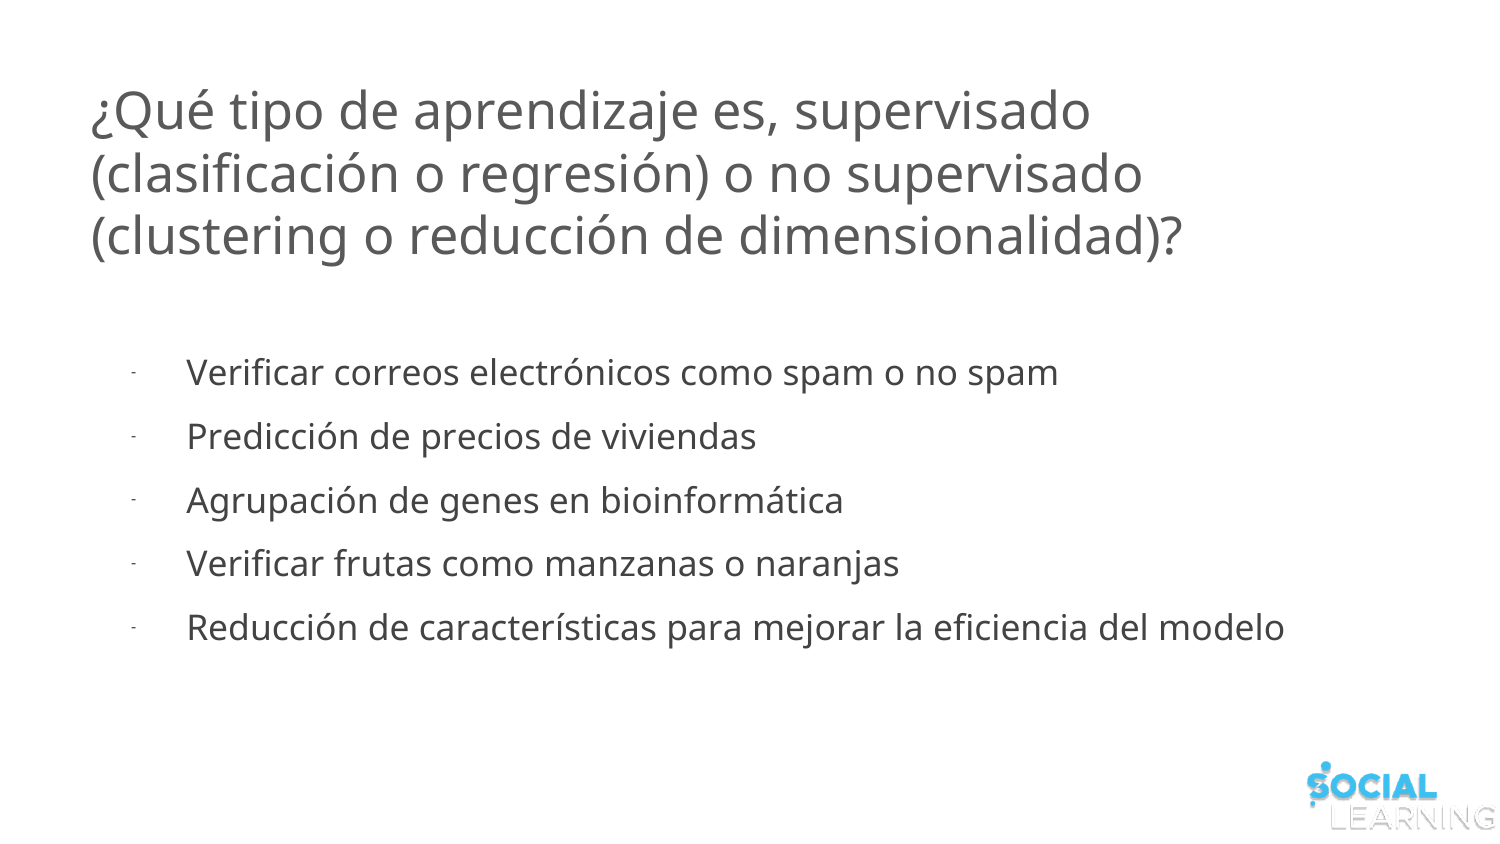

# ¿Qué tipo de aprendizaje es, supervisado (clasificación o regresión) o no supervisado (clustering o reducción de dimensionalidad)?
Verificar correos electrónicos como spam o no spam
Predicción de precios de viviendas
Agrupación de genes en bioinformática
Verificar frutas como manzanas o naranjas
Reducción de características para mejorar la eficiencia del modelo